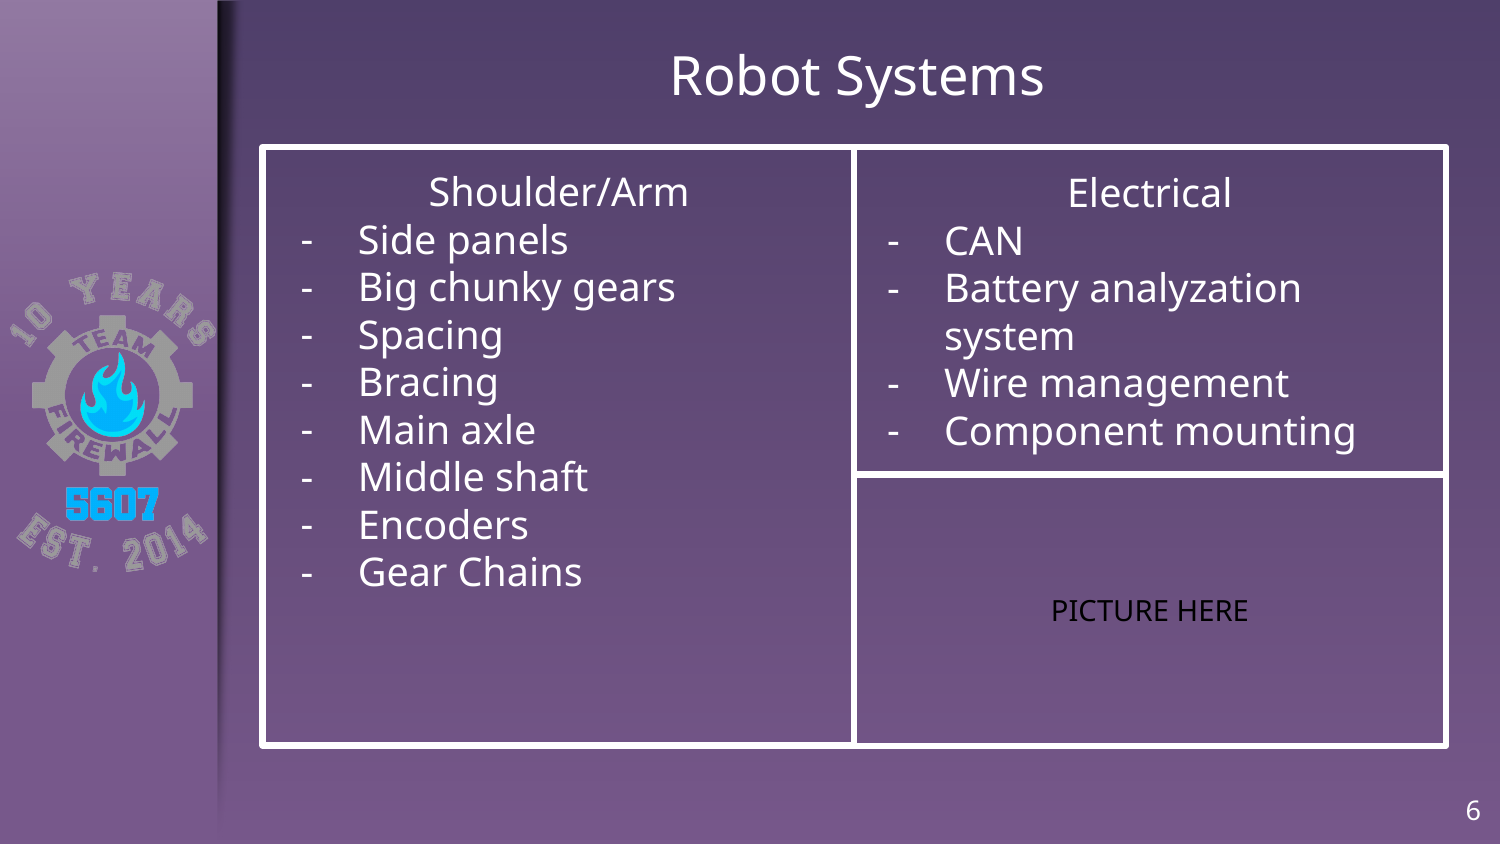

Robot Systems
Electrical
CAN
Battery analyzation system
Wire management
Component mounting
Shoulder/Arm
Side panels
Big chunky gears
Spacing
Bracing
Main axle
Middle shaft
Encoders
Gear Chains
PICTURE HERE